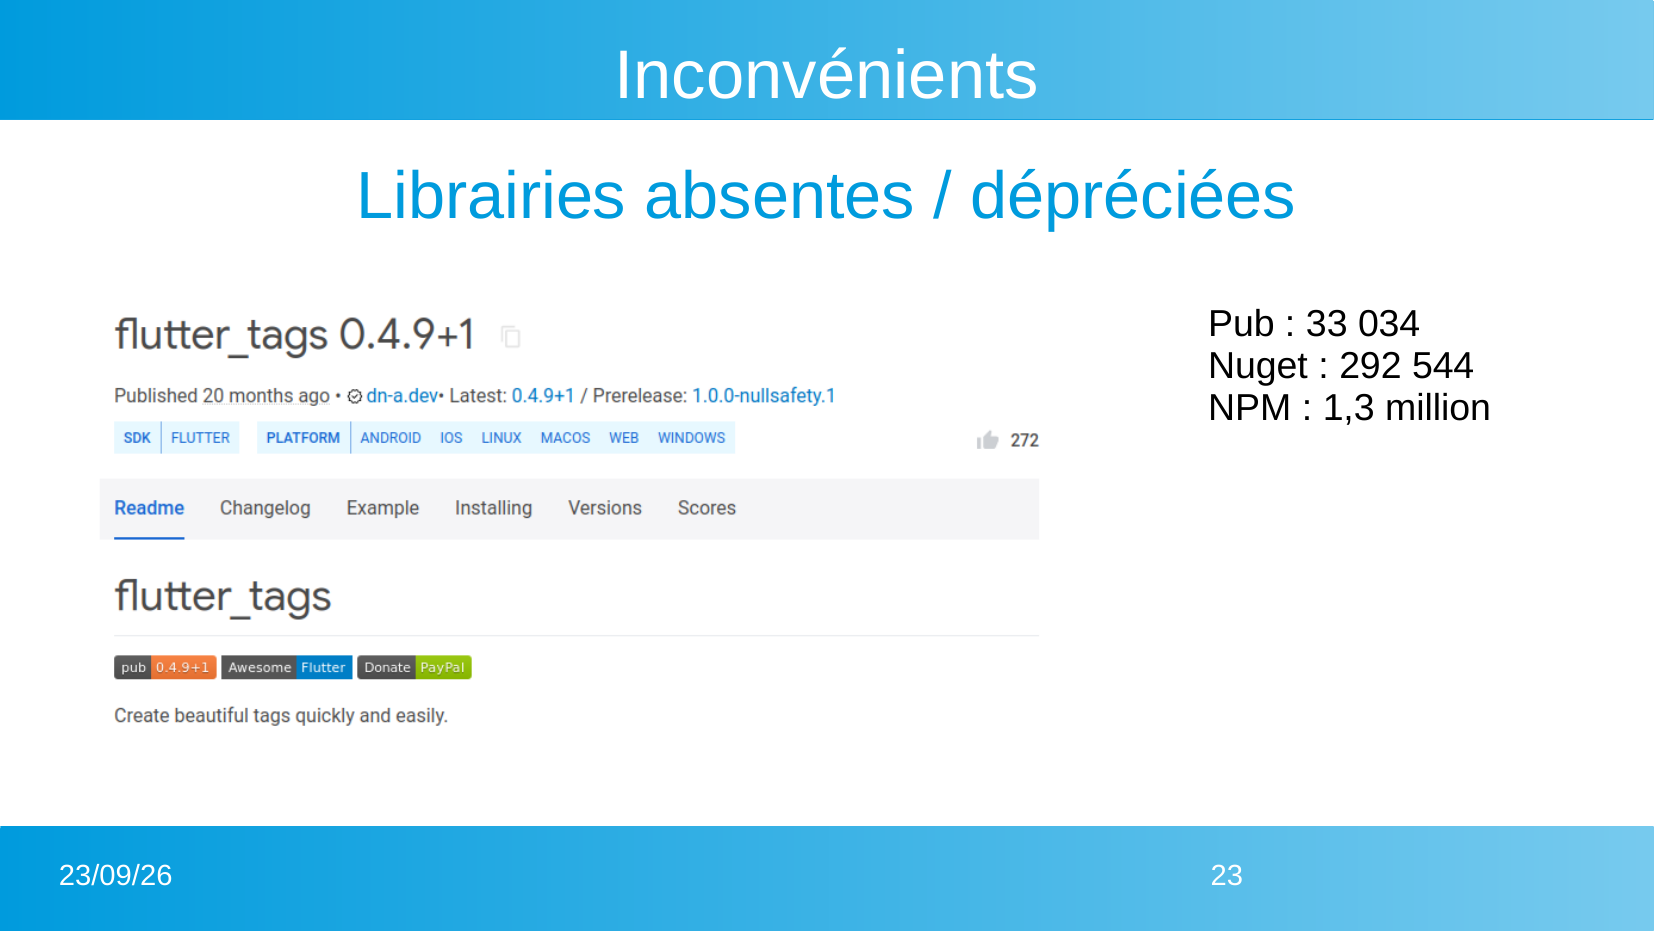

# Inconvénients
Librairies absentes / dépréciées
Pub : 33 034
Nuget : 292 544
NPM : 1,3 million